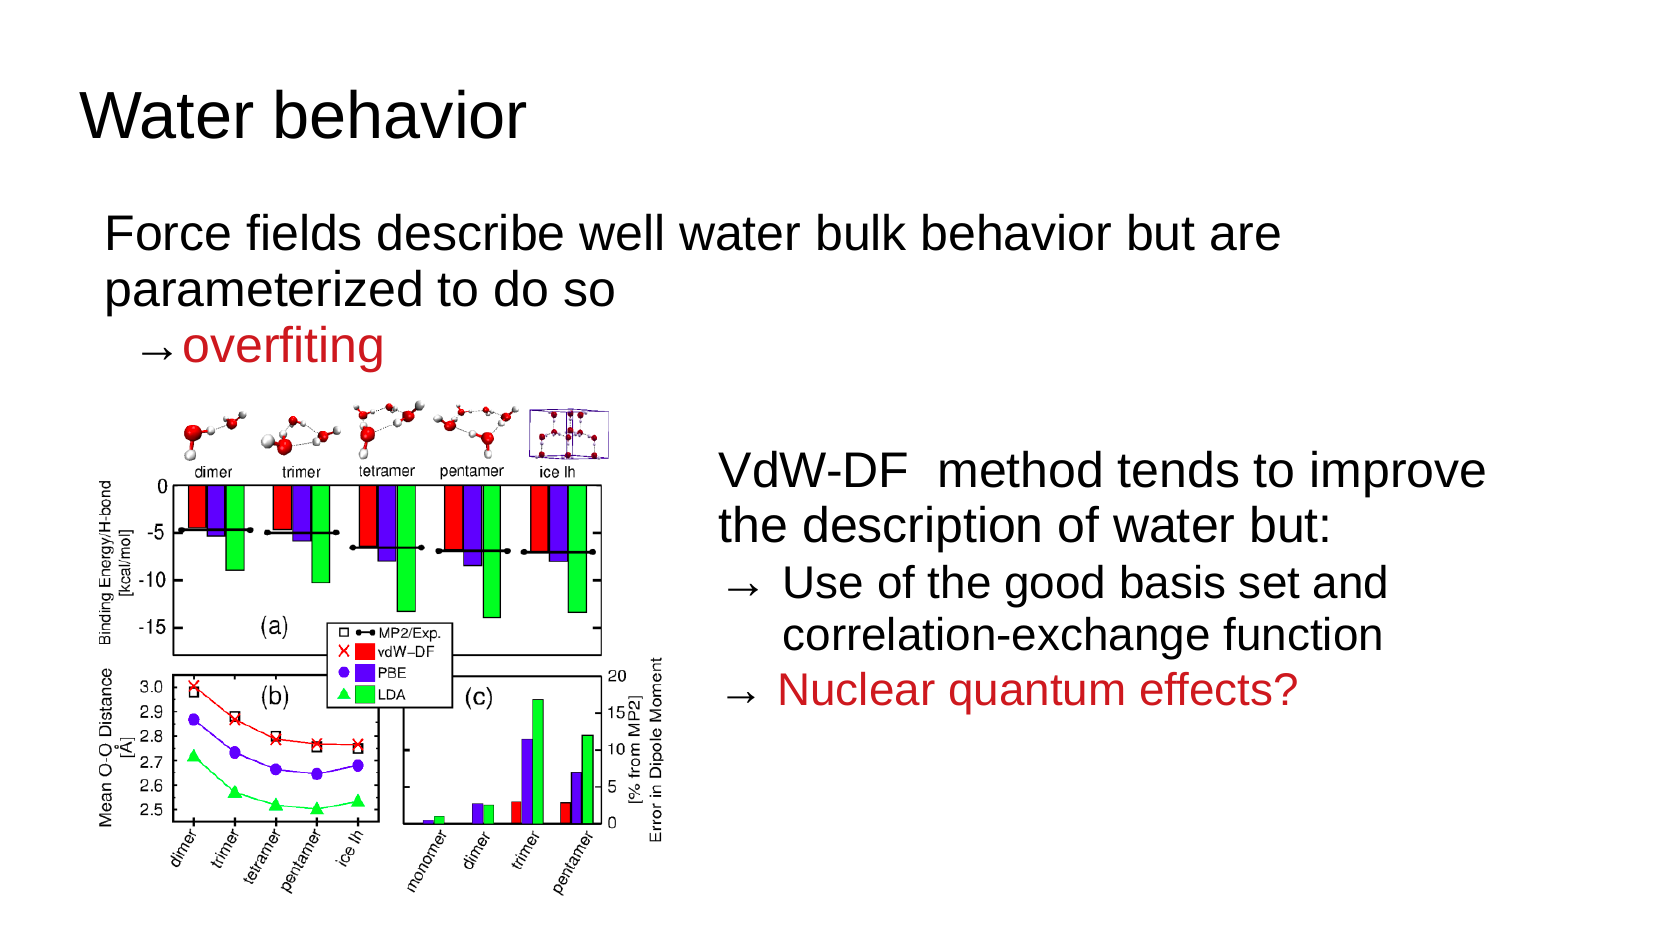

# Water behavior
Force fields describe well water bulk behavior but are parameterized to do so
 →overfiting
VdW-DF method tends to improve the description of water but:
→ Use of the good basis set and correlation-exchange function
→ Nuclear quantum effects?